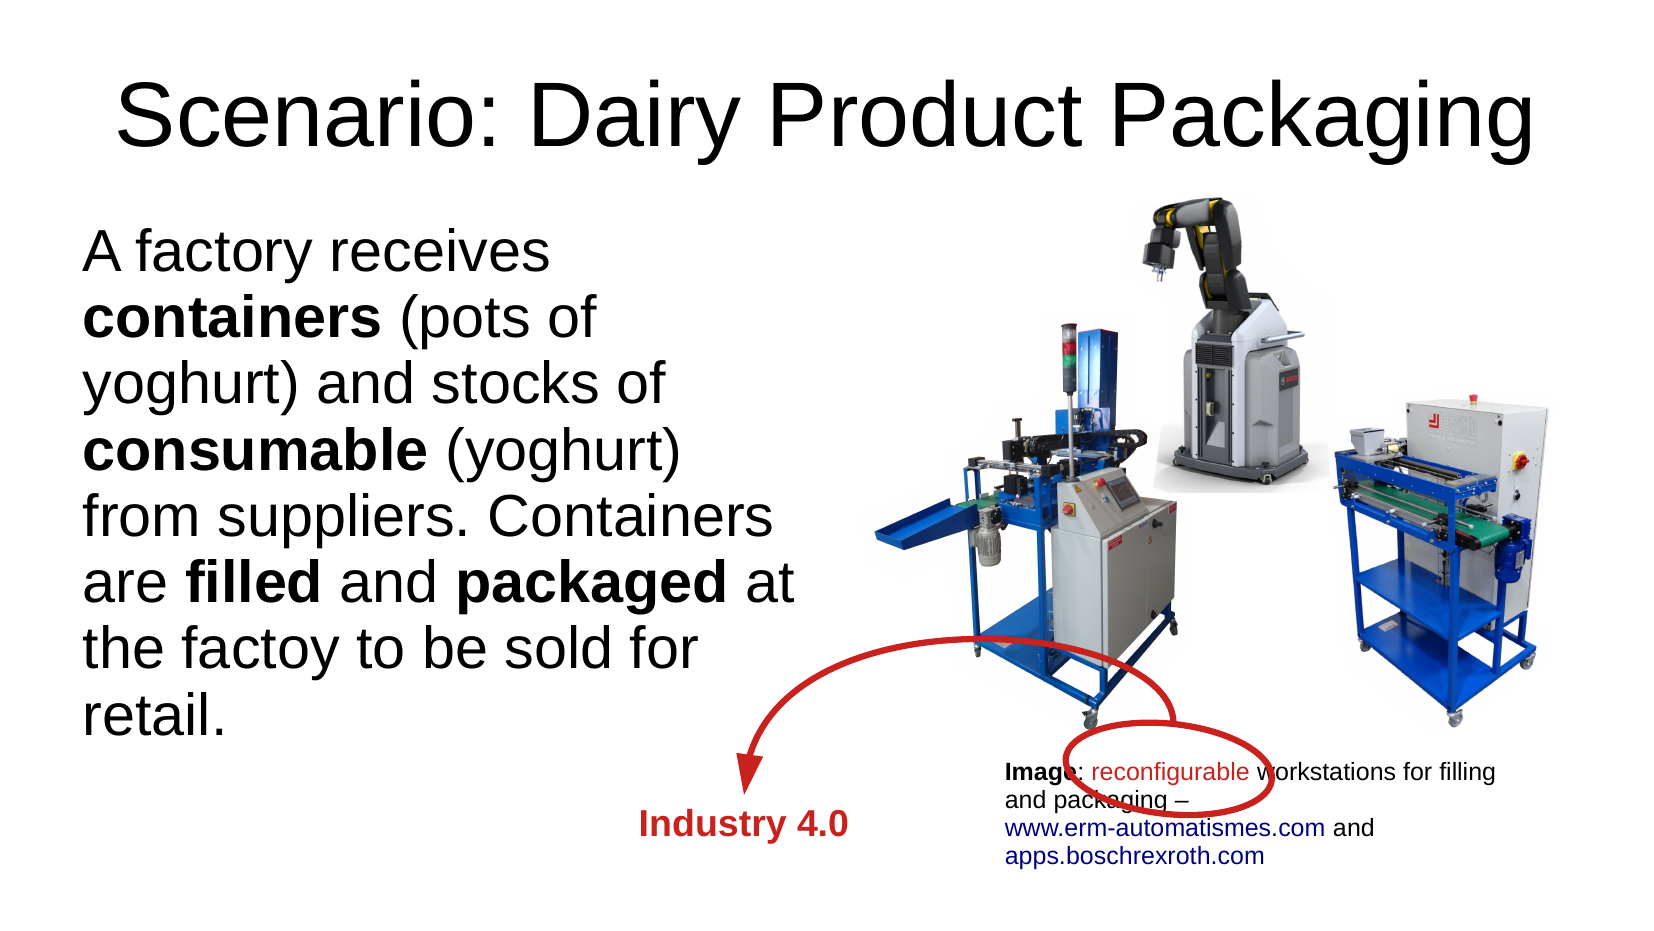

# Scenario: Dairy Product Packaging
A factory receives containers (pots of yoghurt) and stocks of consumable (yoghurt) from suppliers. Containers are filled and packaged at the factoy to be sold for retail.
Image: reconfigurable workstations for filling and packaging – www.erm-automatismes.com and apps.boschrexroth.com
Industry 4.0